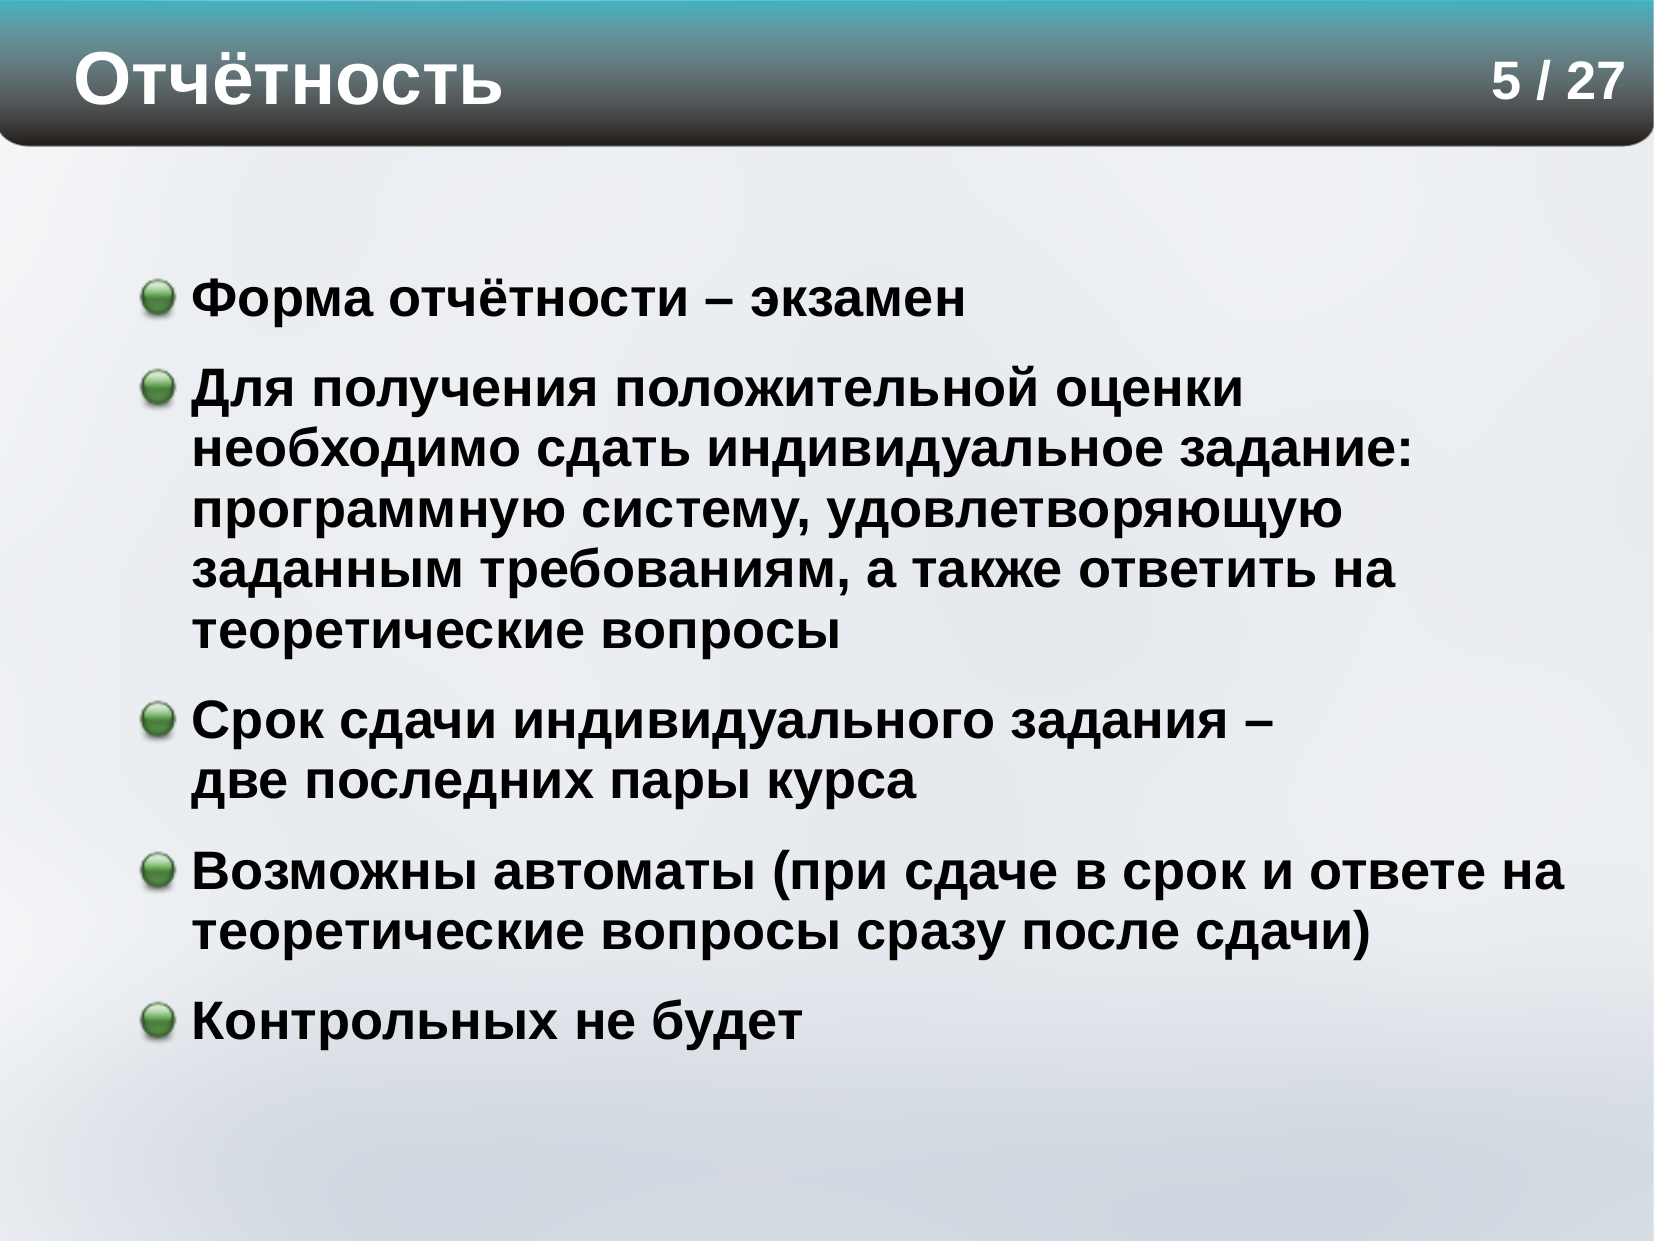

Отчётность
Форма отчётности – экзамен
Для получения положительной оценки необходимо сдать индивидуальное задание: программную систему, удовлетворяющую заданным требованиям, а также ответить на теоретические вопросы
Срок сдачи индивидуального задания –
две последних пары курса
Возможны автоматы (при сдаче в срок и ответе на теоретические вопросы сразу после сдачи)
Контрольных не будет